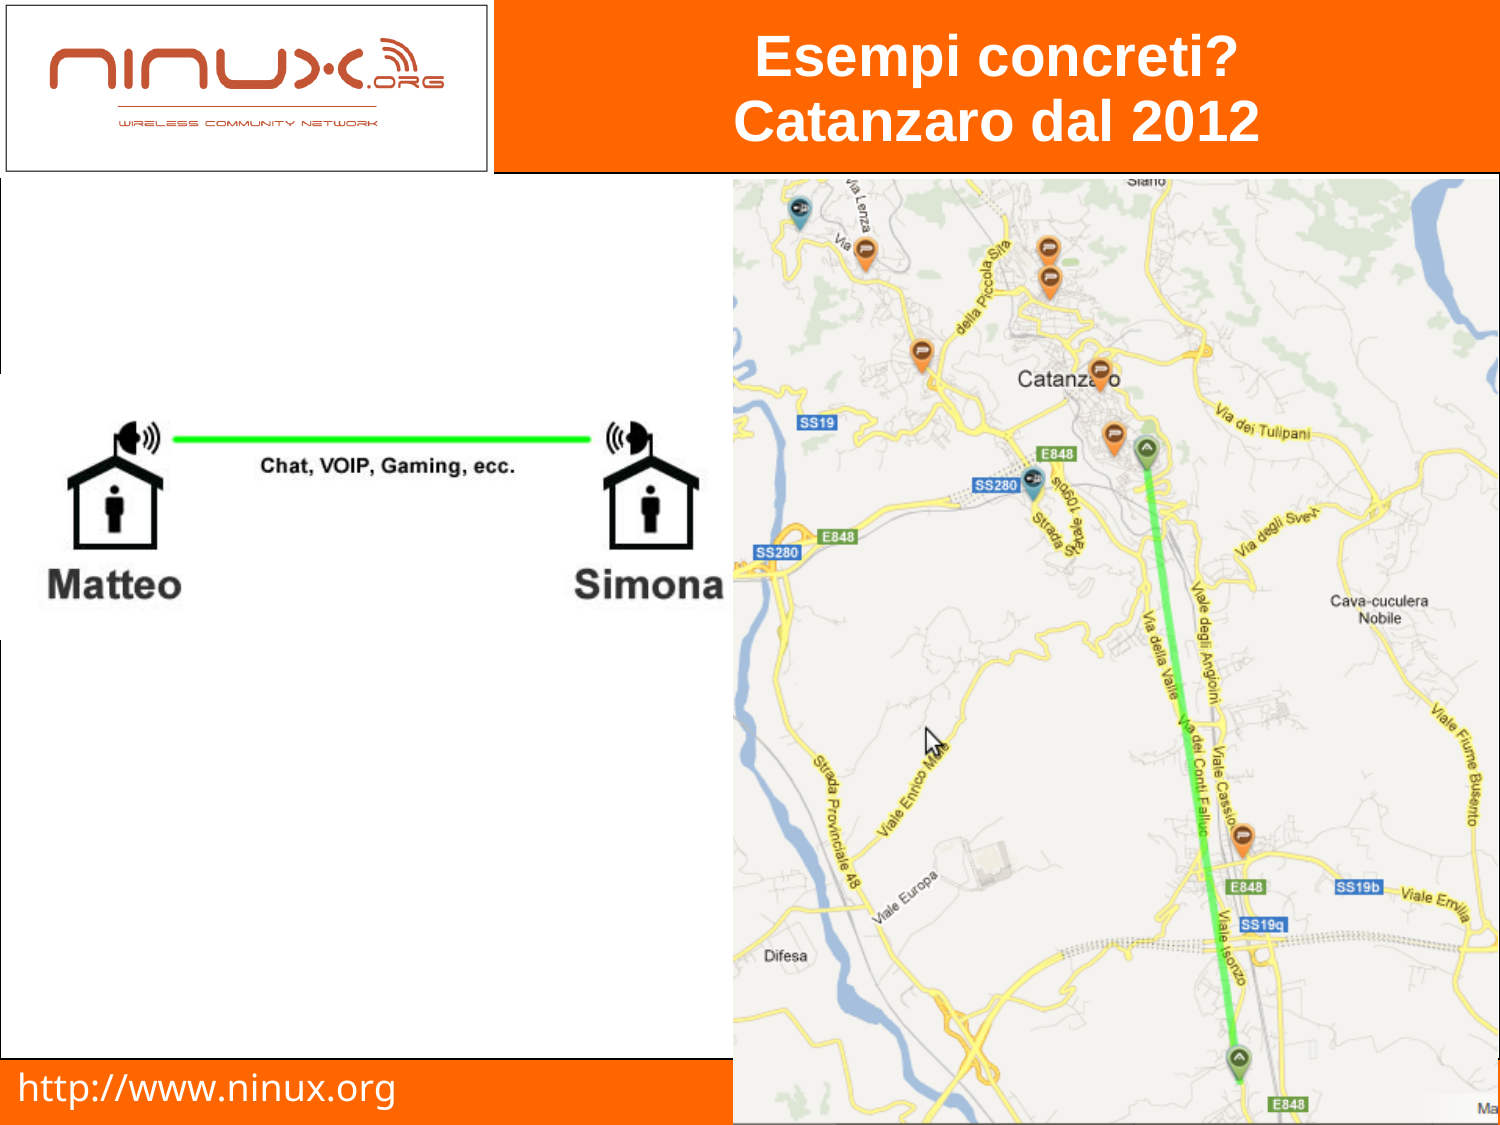

# Esempi concreti? Catanzaro dal 2012
http://www.ninux.org